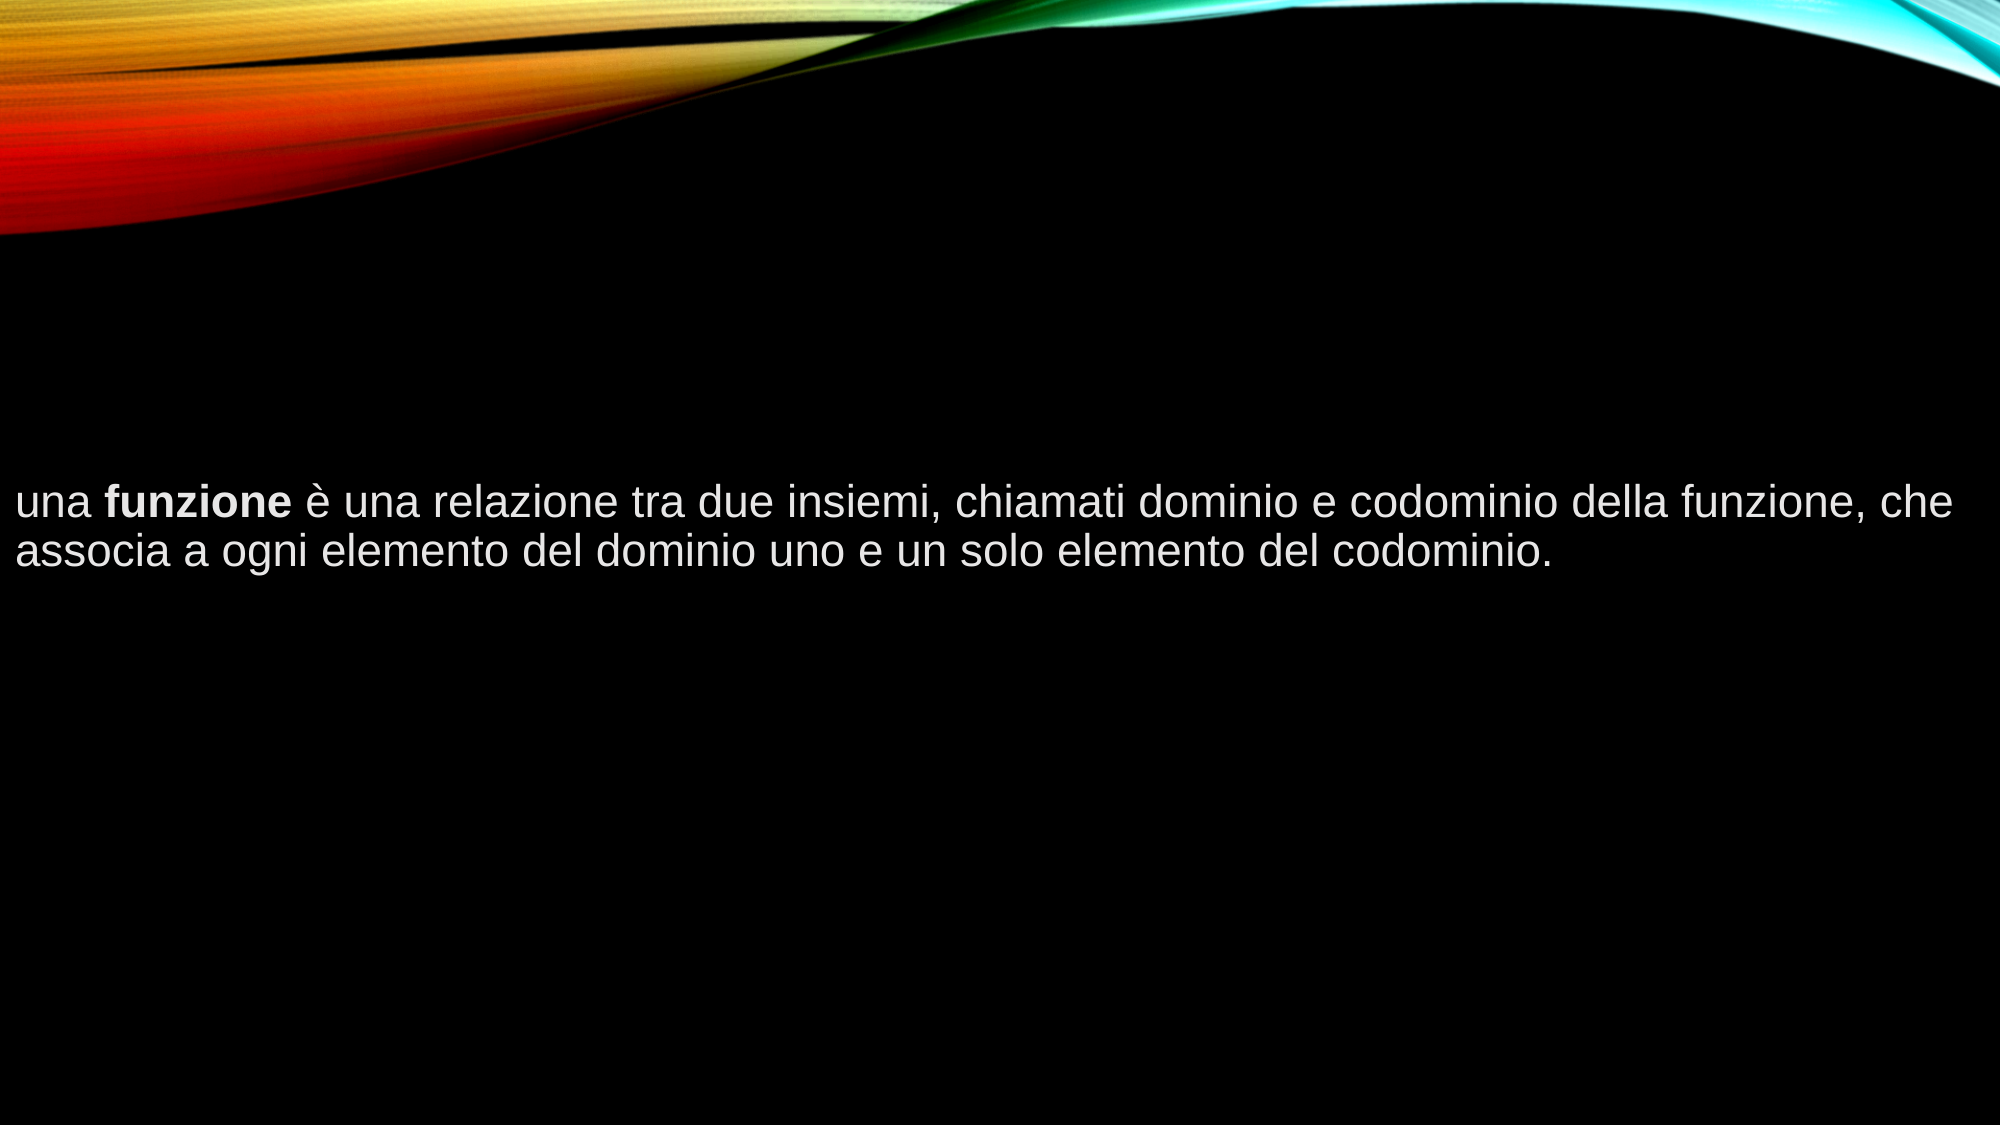

# una funzione è una relazione tra due insiemi, chiamati dominio e codominio della funzione, che associa a ogni elemento del dominio uno e un solo elemento del codominio.